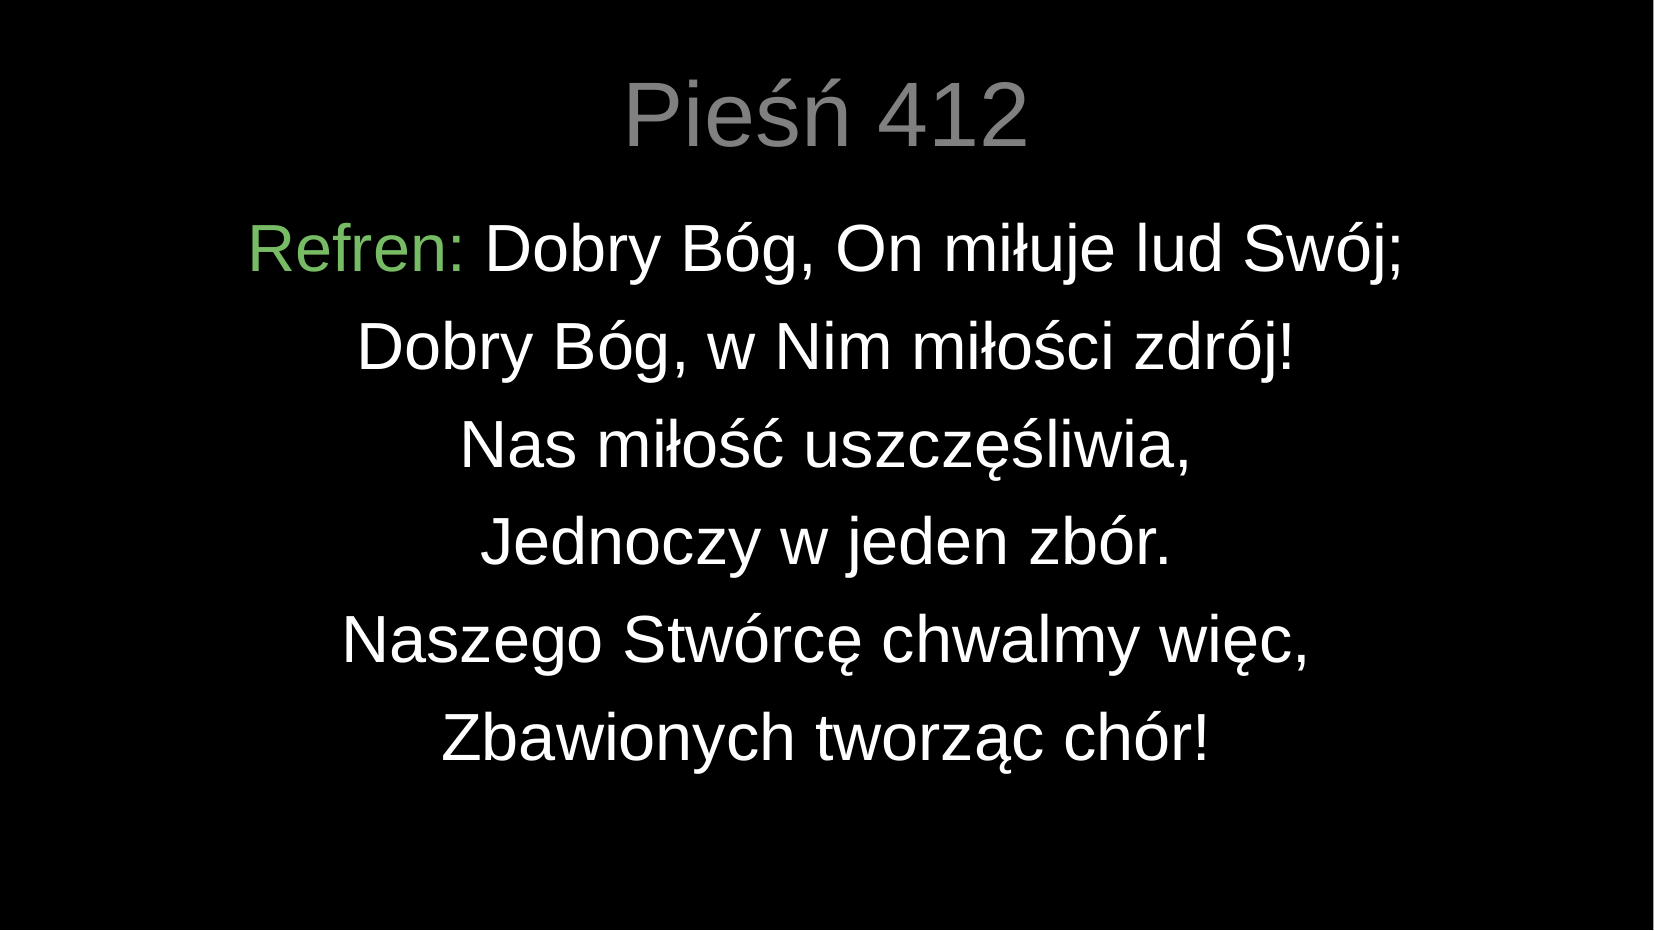

# Pieśń 412
Refren: Dobry Bóg, On miłuje lud Swój;
Dobry Bóg, w Nim miłości zdrój!
Nas miłość uszczęśliwia,
Jednoczy w jeden zbór.
Naszego Stwórcę chwalmy więc,
Zbawionych tworząc chór!